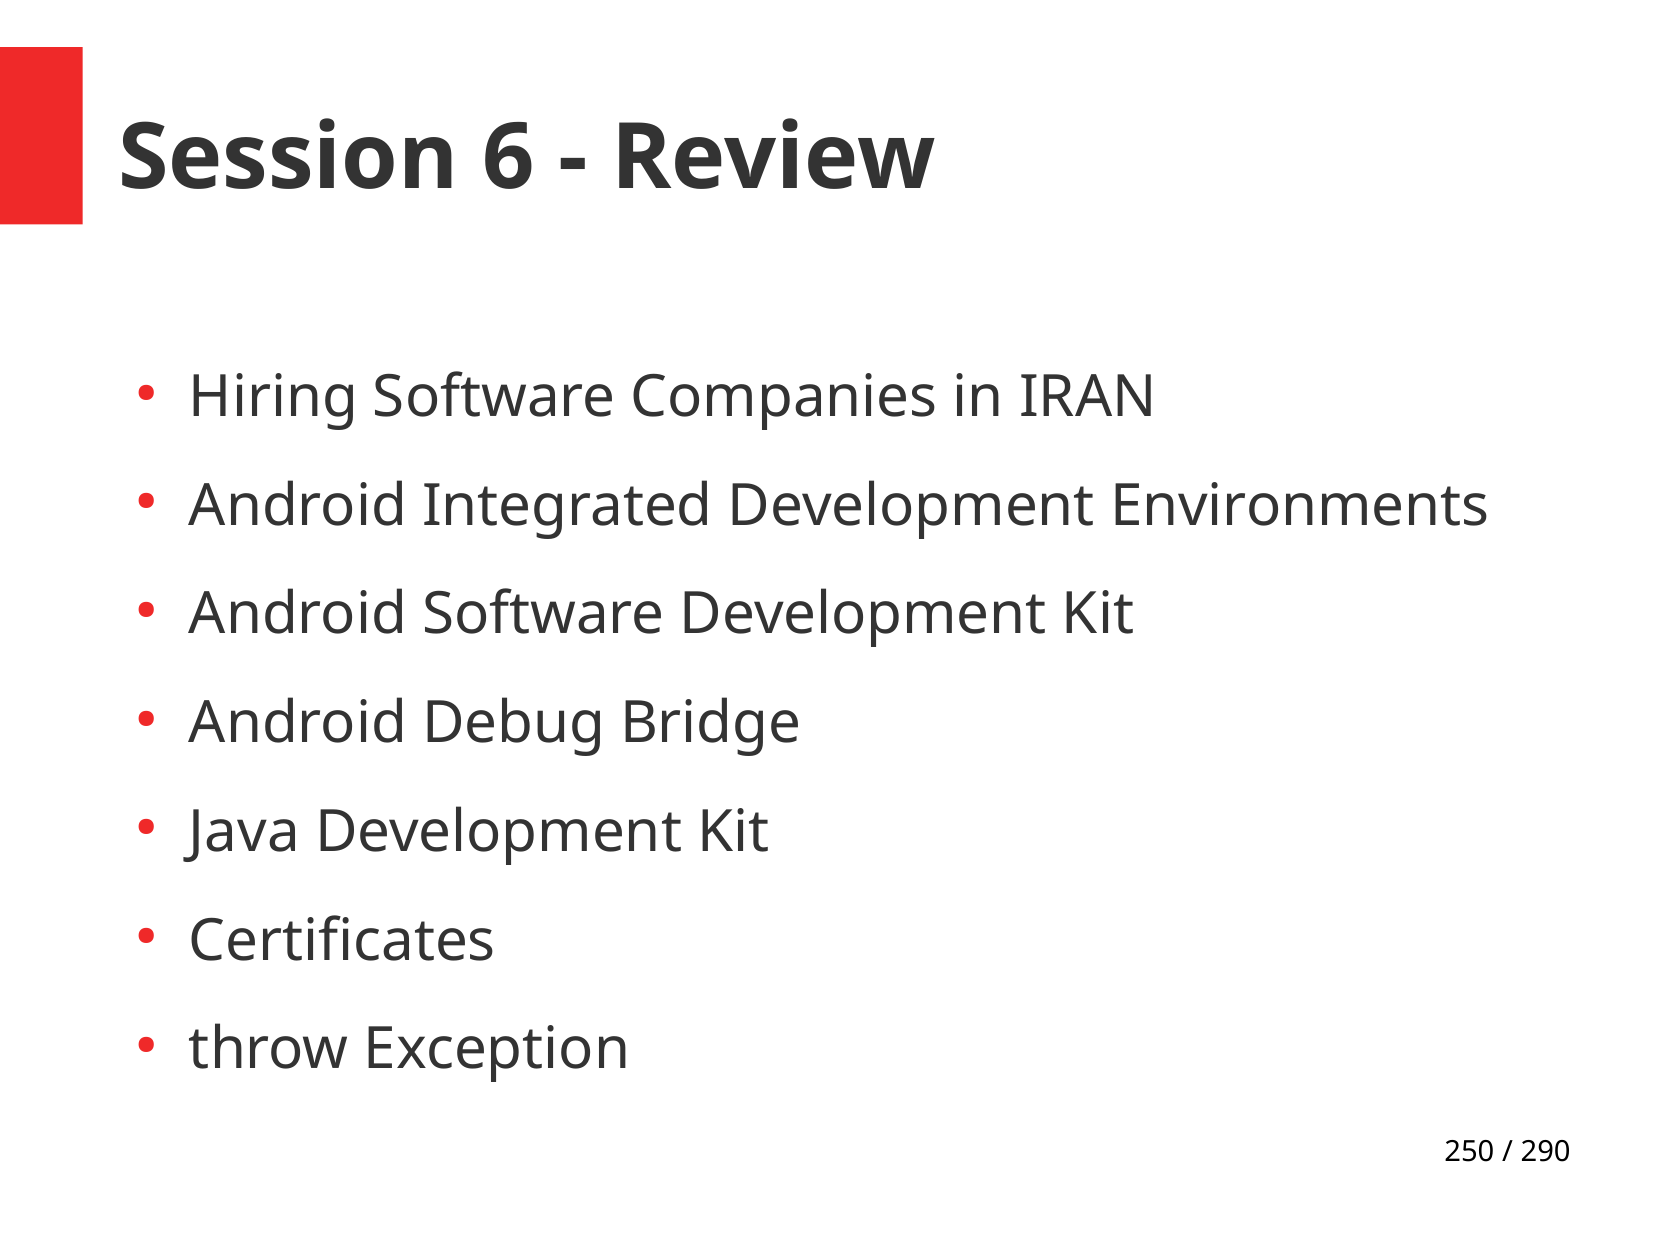

# Session 6 - Review
Hiring Software Companies in IRAN
Android Integrated Development Environments
Android Software Development Kit
Android Debug Bridge
Java Development Kit
Certificates
throw Exception
250